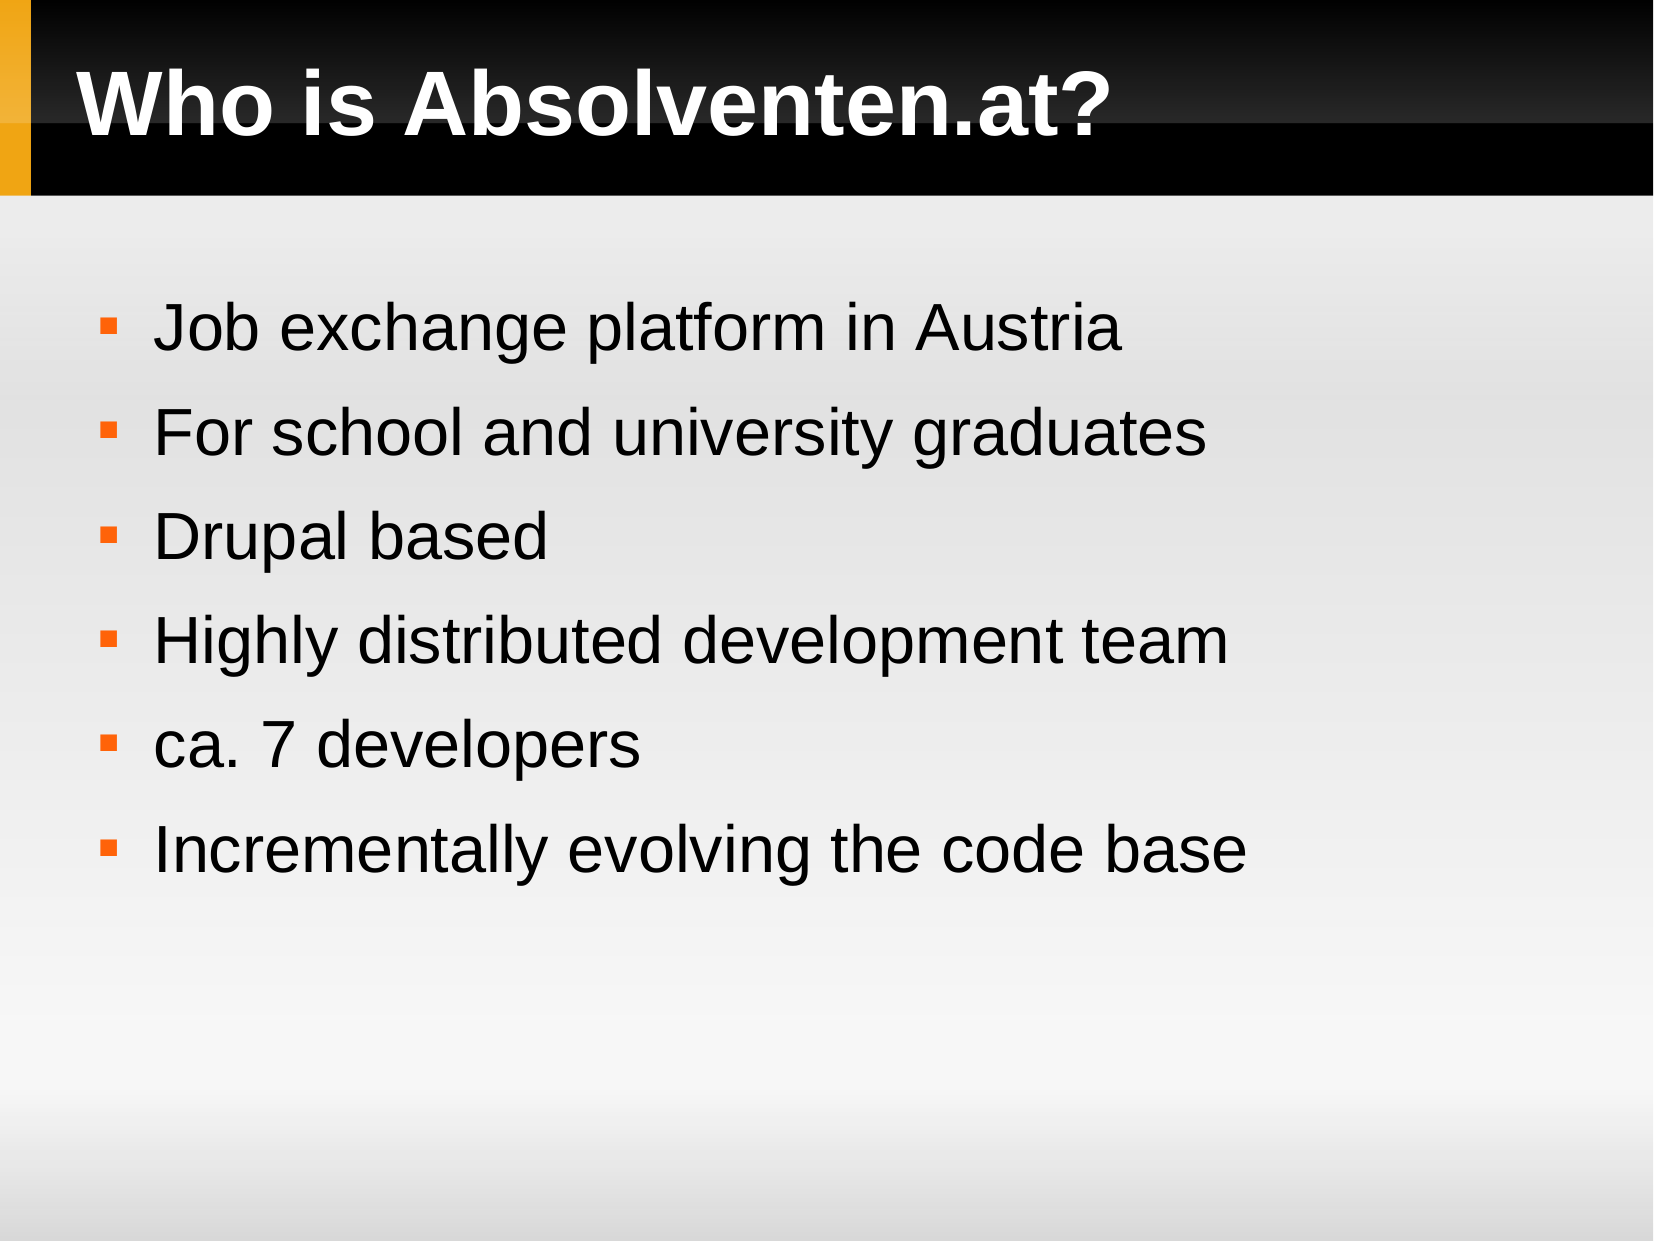

# Who is Absolventen.at?
Job exchange platform in Austria
For school and university graduates
Drupal based
Highly distributed development team
ca. 7 developers
Incrementally evolving the code base